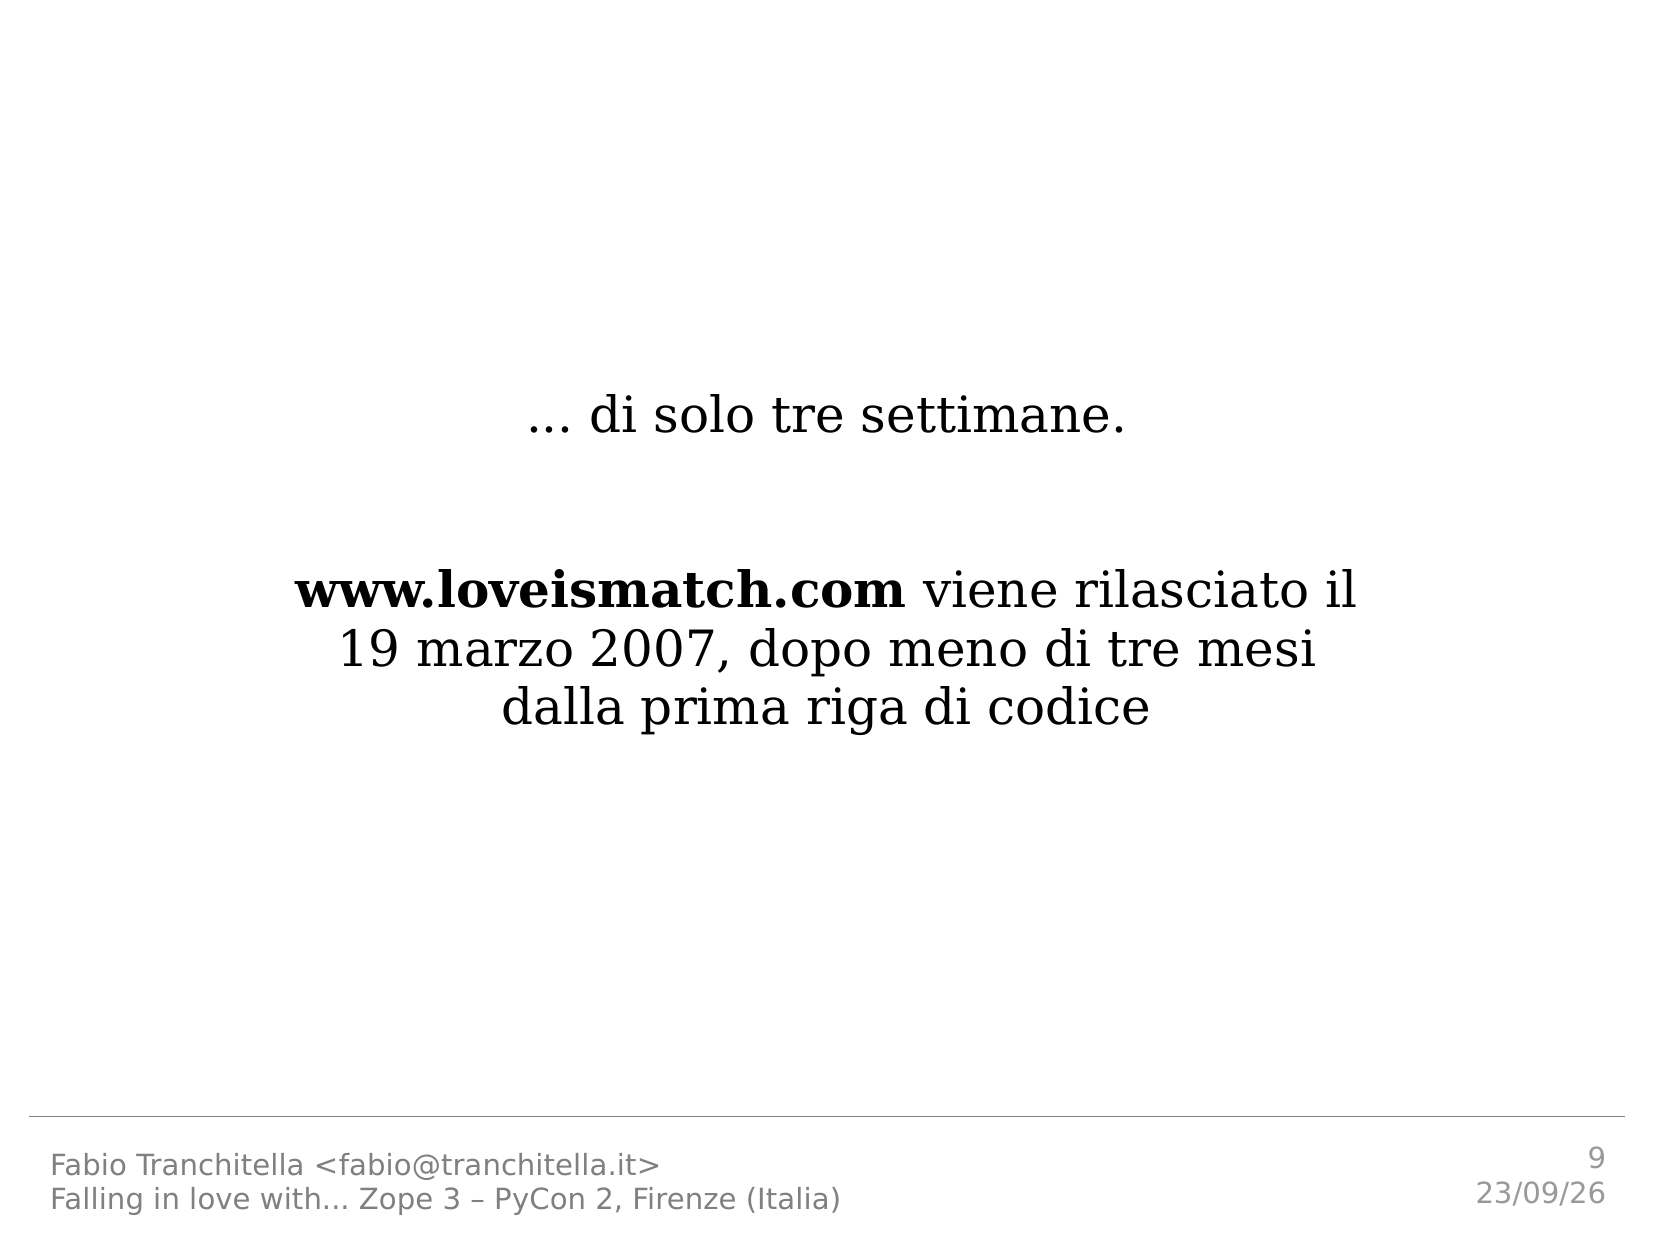

# ... di solo tre settimane.
www.loveismatch.com viene rilasciato il
19 marzo 2007, dopo meno di tre mesi
dalla prima riga di codice
9